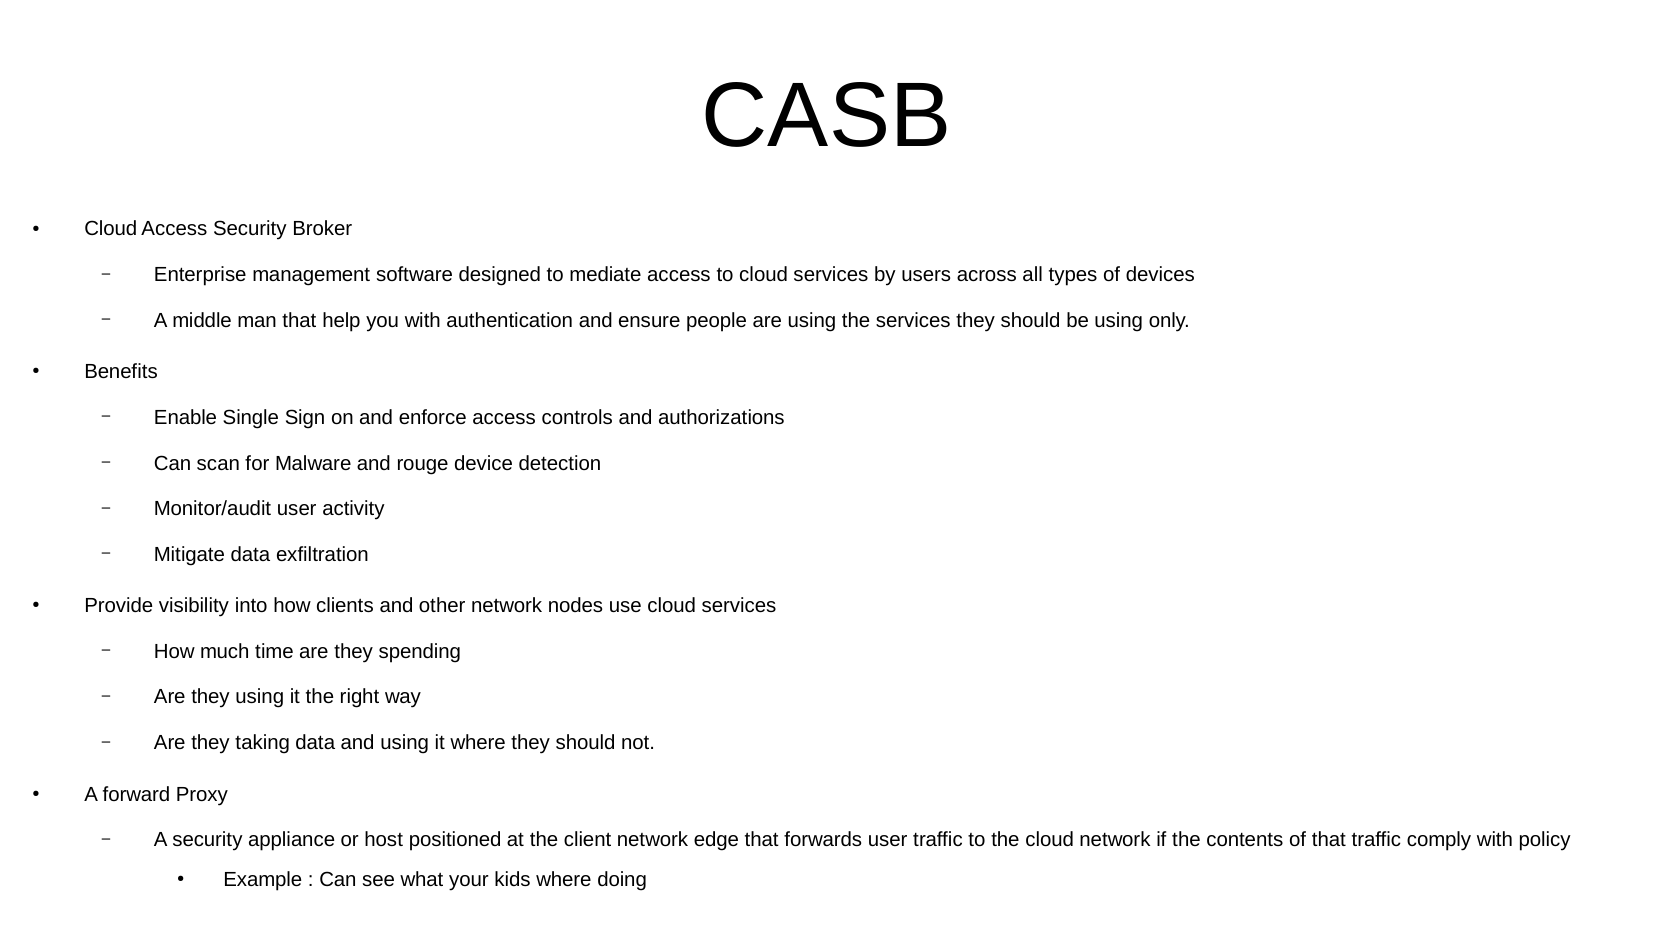

# CASB
Cloud Access Security Broker
Enterprise management software designed to mediate access to cloud services by users across all types of devices
A middle man that help you with authentication and ensure people are using the services they should be using only.
Benefits
Enable Single Sign on and enforce access controls and authorizations
Can scan for Malware and rouge device detection
Monitor/audit user activity
Mitigate data exfiltration
Provide visibility into how clients and other network nodes use cloud services
How much time are they spending
Are they using it the right way
Are they taking data and using it where they should not.
A forward Proxy
A security appliance or host positioned at the client network edge that forwards user traffic to the cloud network if the contents of that traffic comply with policy
Example : Can see what your kids where doing